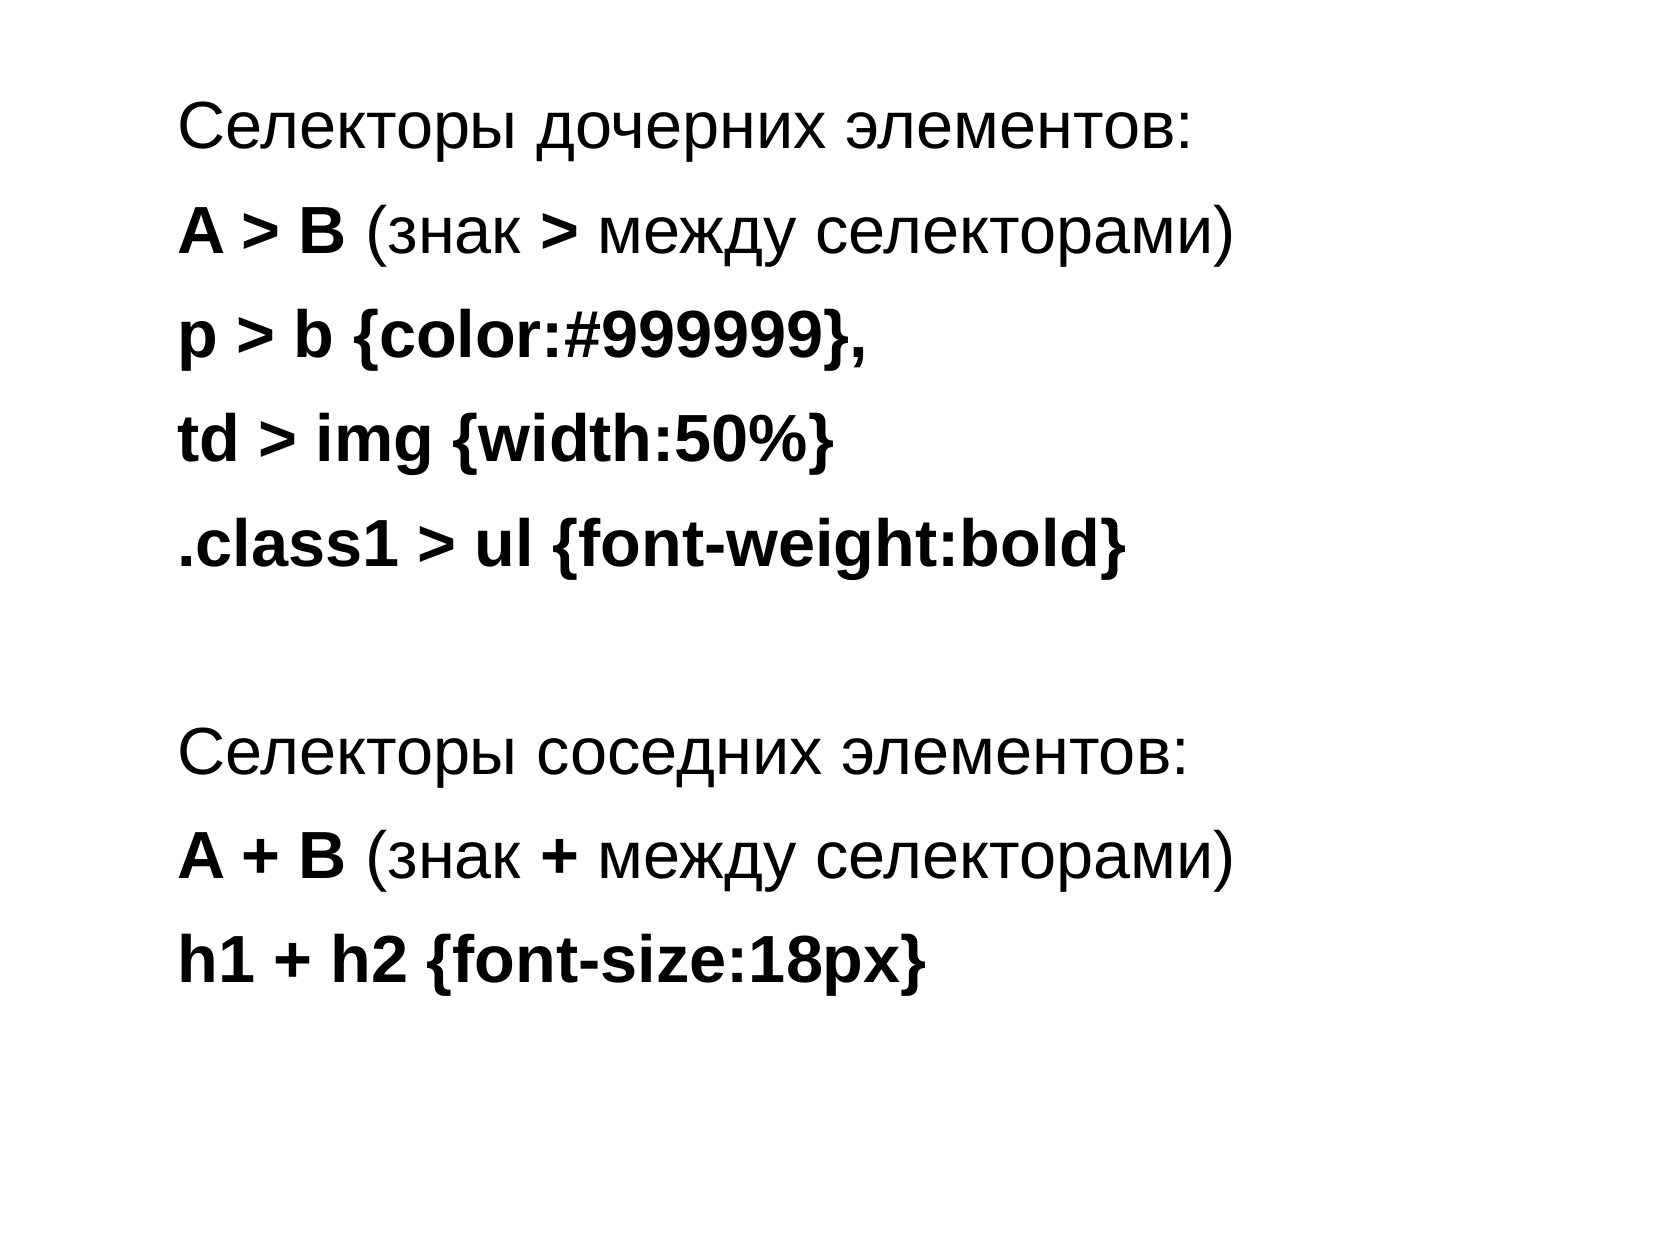

# Селекторы дочерних элементов:
A > B (знак > между селекторами)
p > b {color:#999999},
td > img {width:50%}
.class1 > ul {font-weight:bold}
Селекторы соседних элементов:
A + B (знак + между селекторами)
h1 + h2 {font-size:18px}